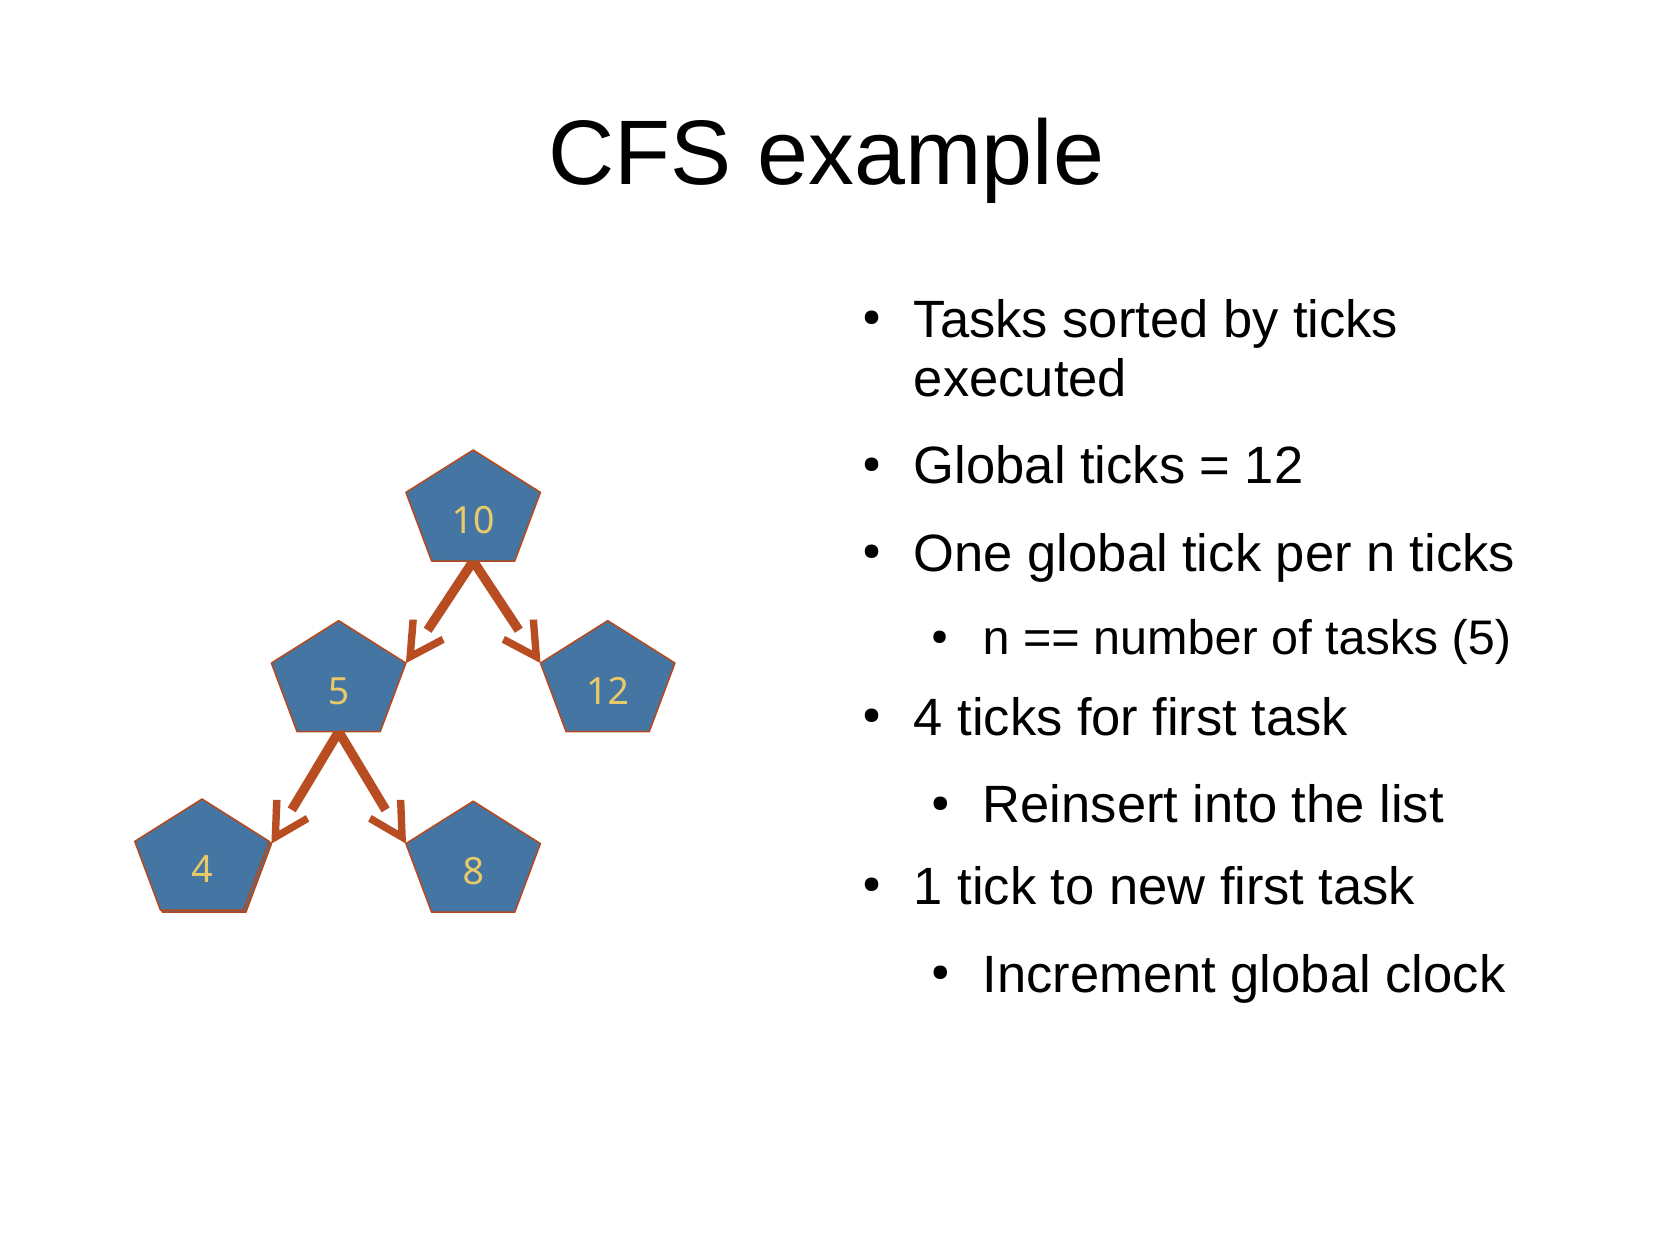

# CFS example
Tasks sorted by ticks executed
Global ticks = 12
One global tick per n ticks
n == number of tasks (5)
4 ticks for first task
Reinsert into the list
1 tick to new first task
Increment global clock
10
5
12
4
5
1
8